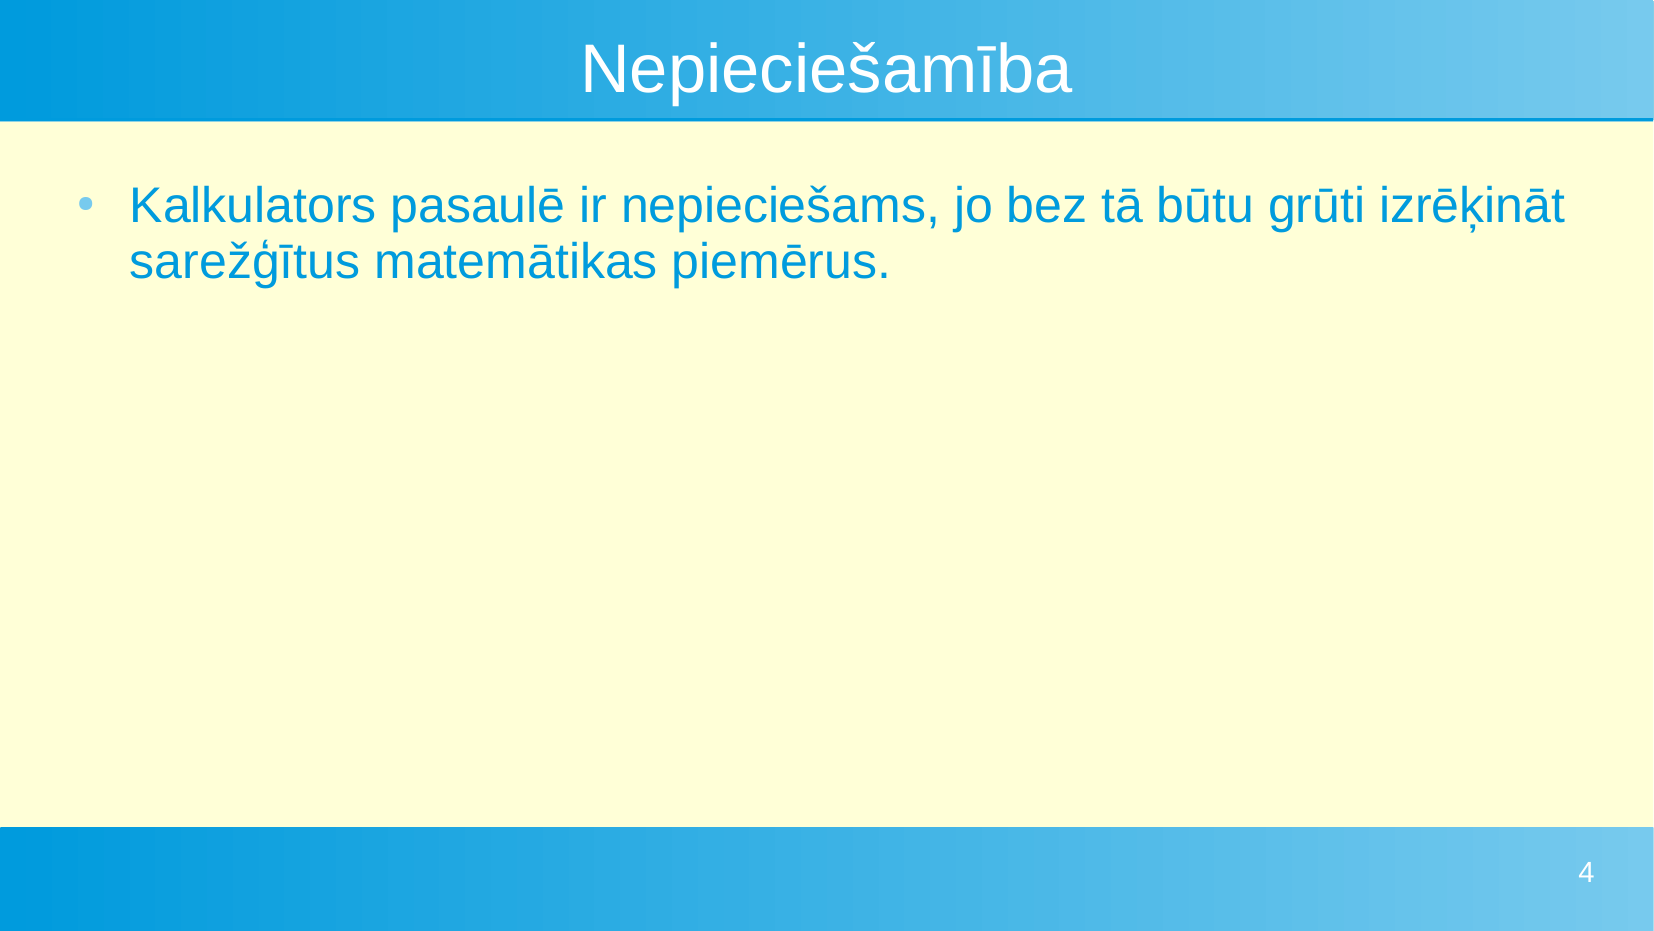

# Nepieciešamība
Kalkulators pasaulē ir nepieciešams, jo bez tā būtu grūti izrēķināt sarežģītus matemātikas piemērus.
4